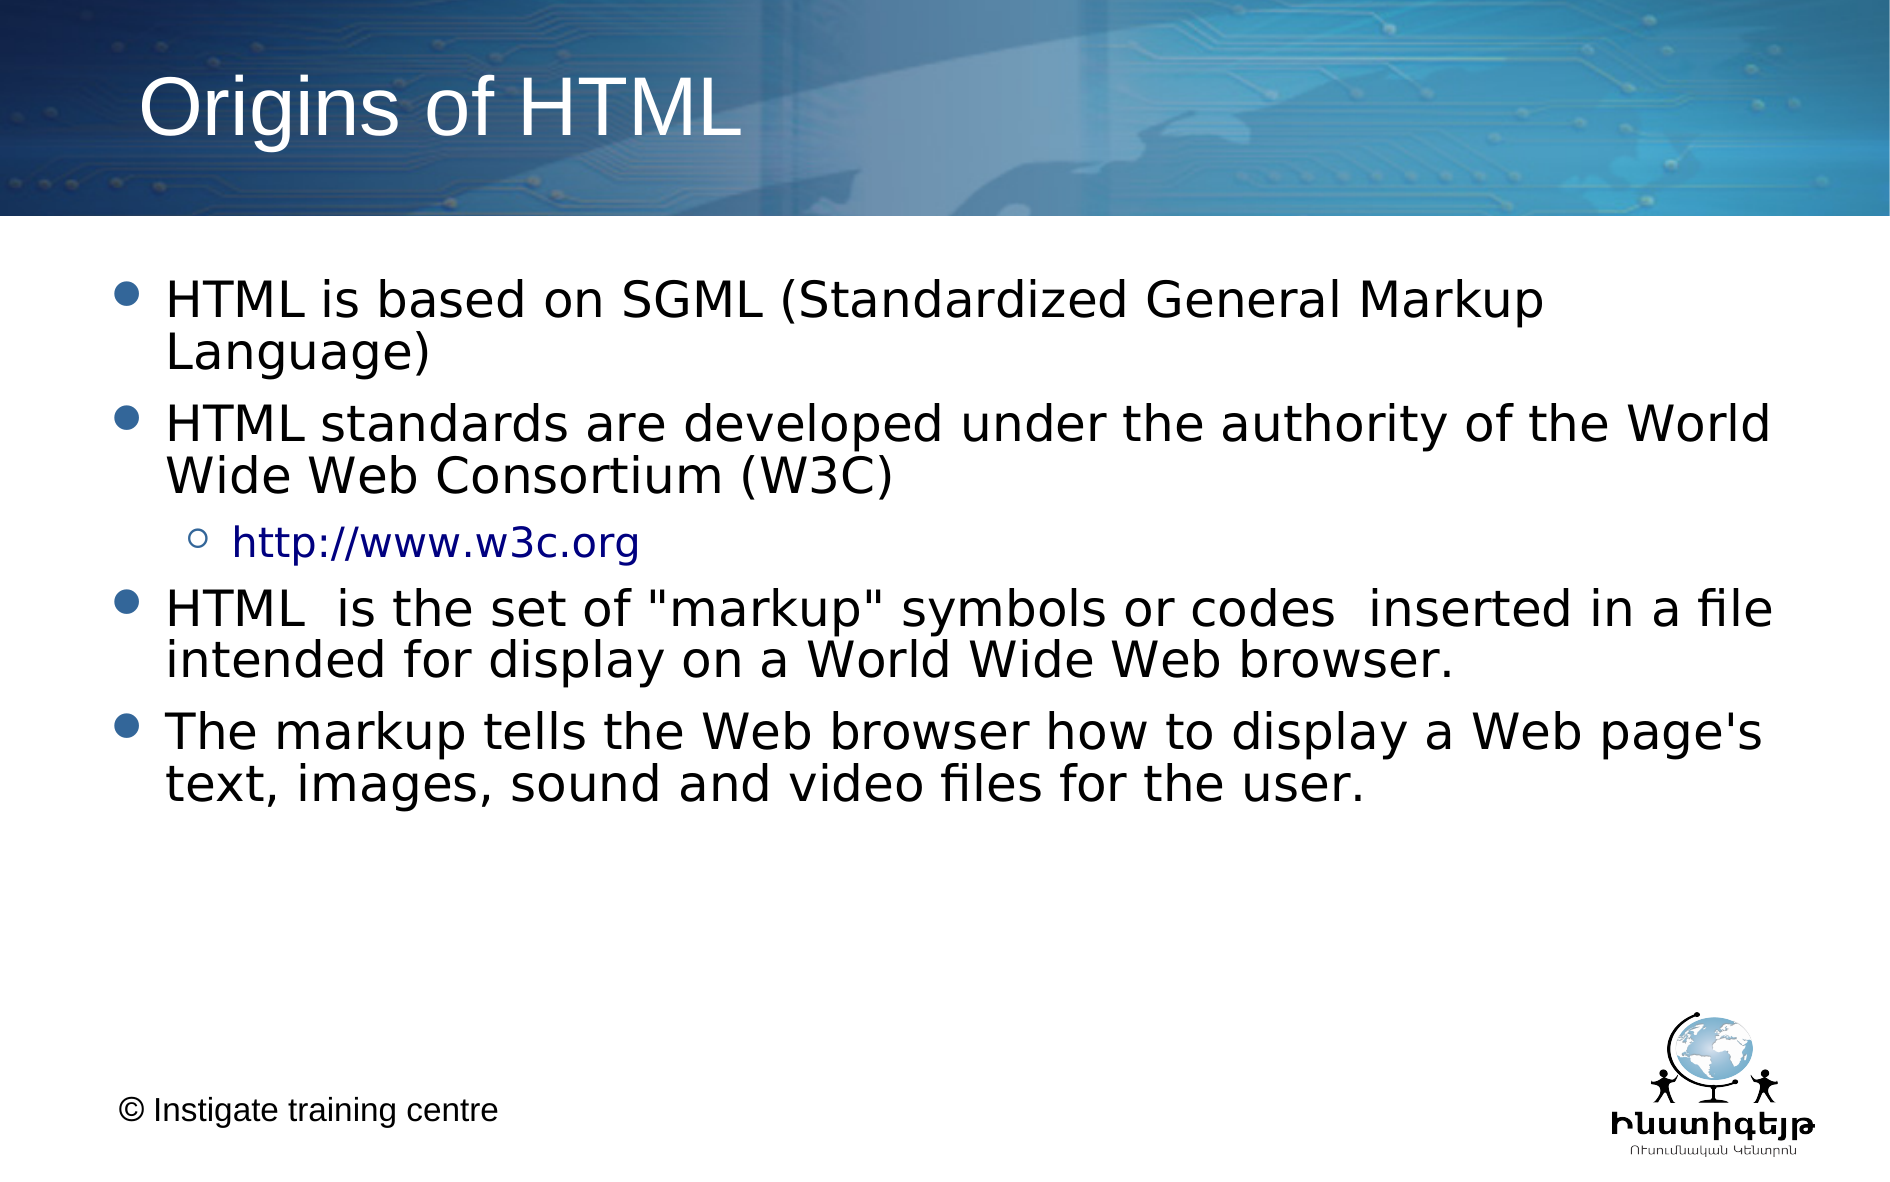

Origins of HTML
# HTML is based on SGML (Standardized General Markup Language)
HTML standards are developed under the authority of the World Wide Web Consortium (W3C)
http://www.w3c.org
HTML is the set of "markup" symbols or codes inserted in a file intended for display on a World Wide Web browser.
The markup tells the Web browser how to display a Web page's text, images, sound and video files for the user.